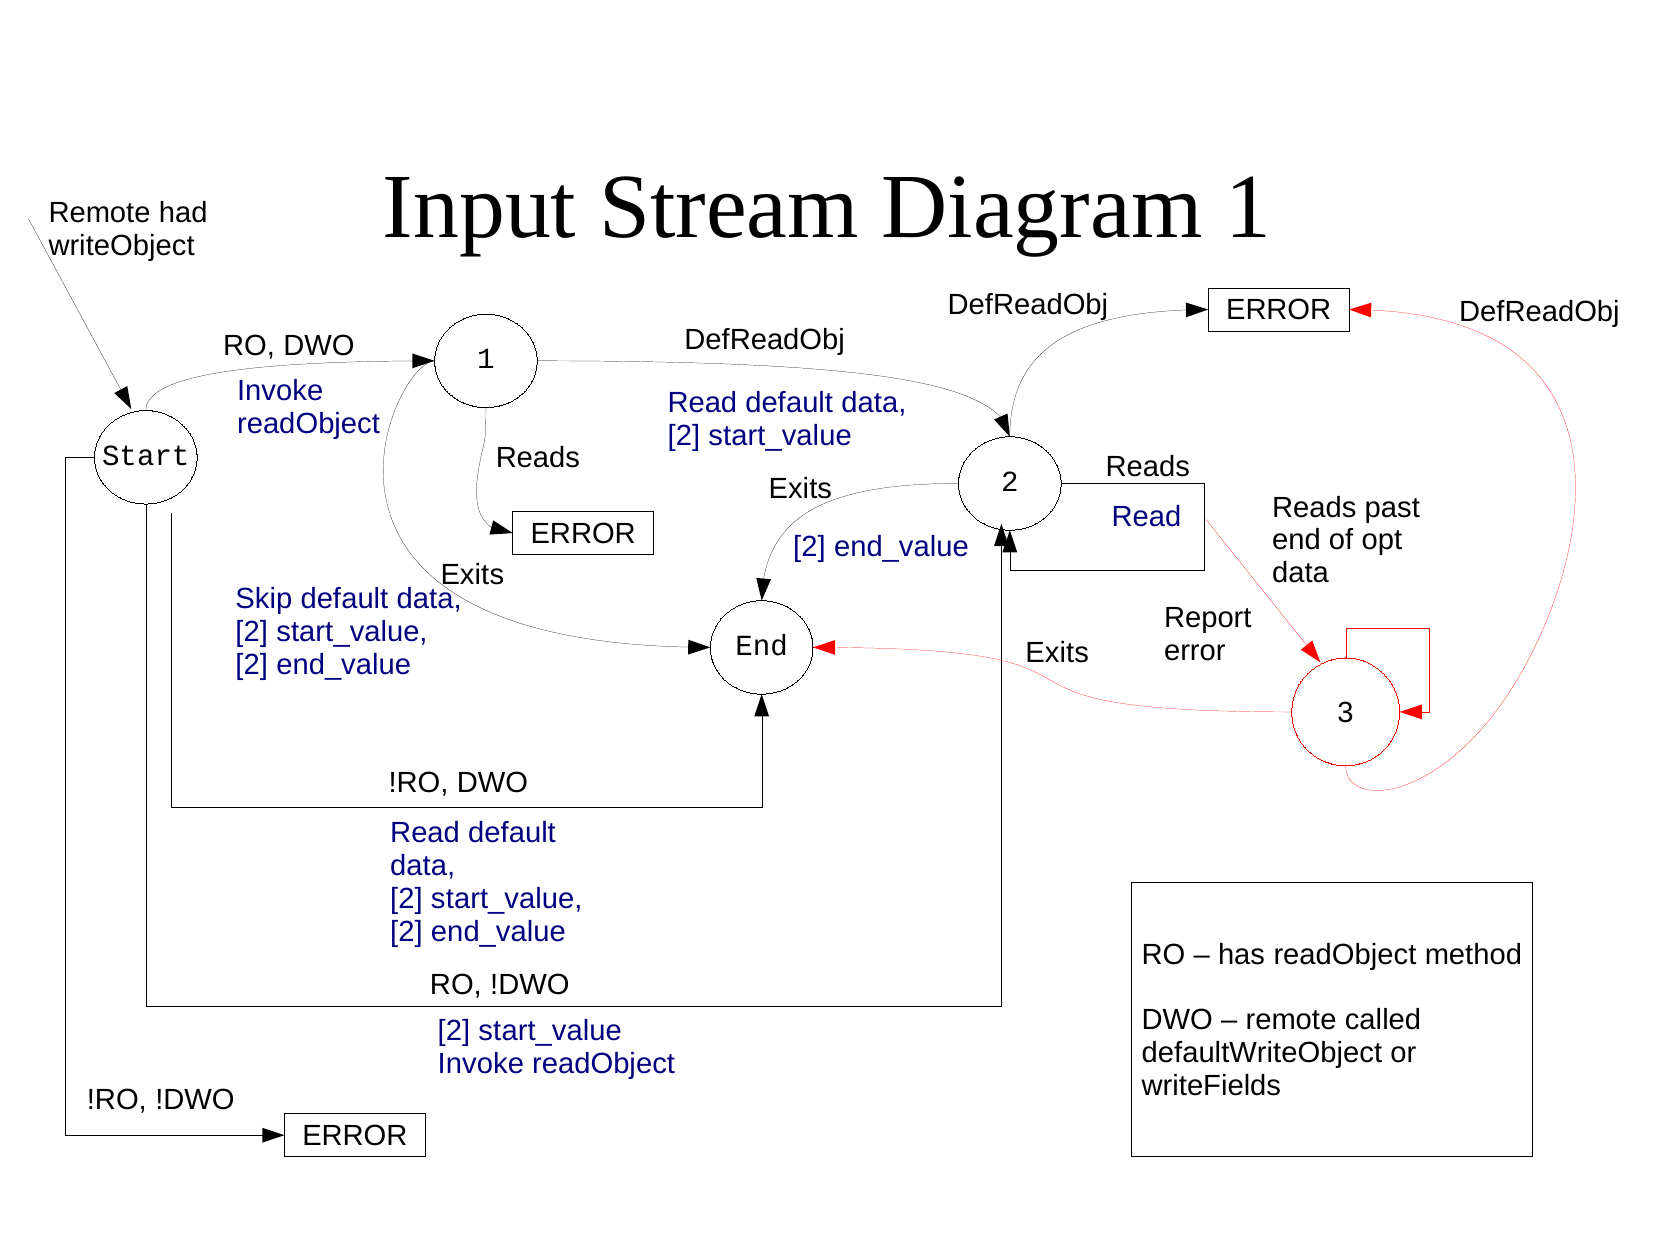

# Input Stream Diagram 1
Remote had writeObject
DefReadObj
ERROR
DefReadObj
1
DefReadObj
RO, DWO
Invoke readObject
Read default data,
[2] start_value
Start
2
Reads
Reads
Exits
Reads past end of opt data
Read
ERROR
[2] end_value
Exits
Skip default data,
[2] start_value,
[2] end_value
End
Report error
Exits
3
!RO, DWO
Read default data,
[2] start_value,
[2] end_value
RO – has readObject method
DWO – remote called
defaultWriteObject or
writeFields
RO, !DWO
[2] start_value
Invoke readObject
!RO, !DWO
ERROR